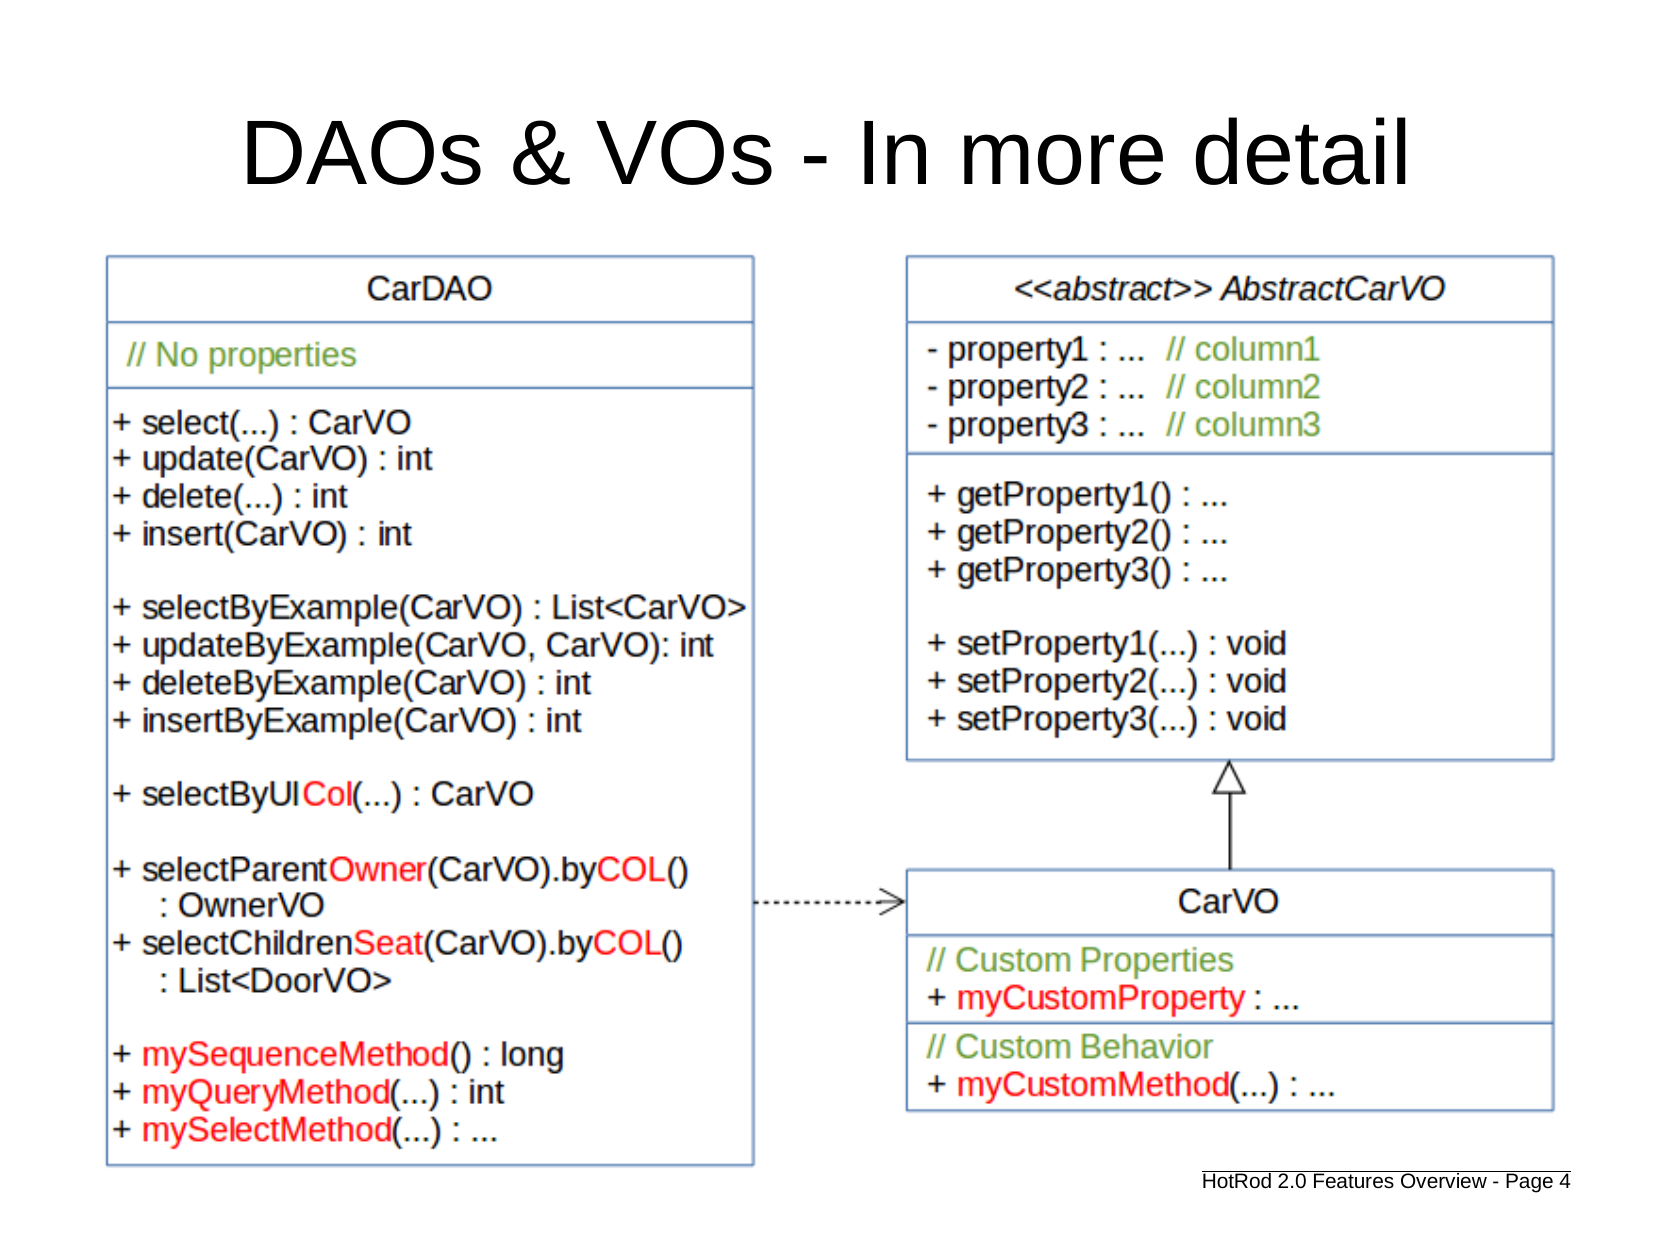

# DAOs & VOs - In more detail
4